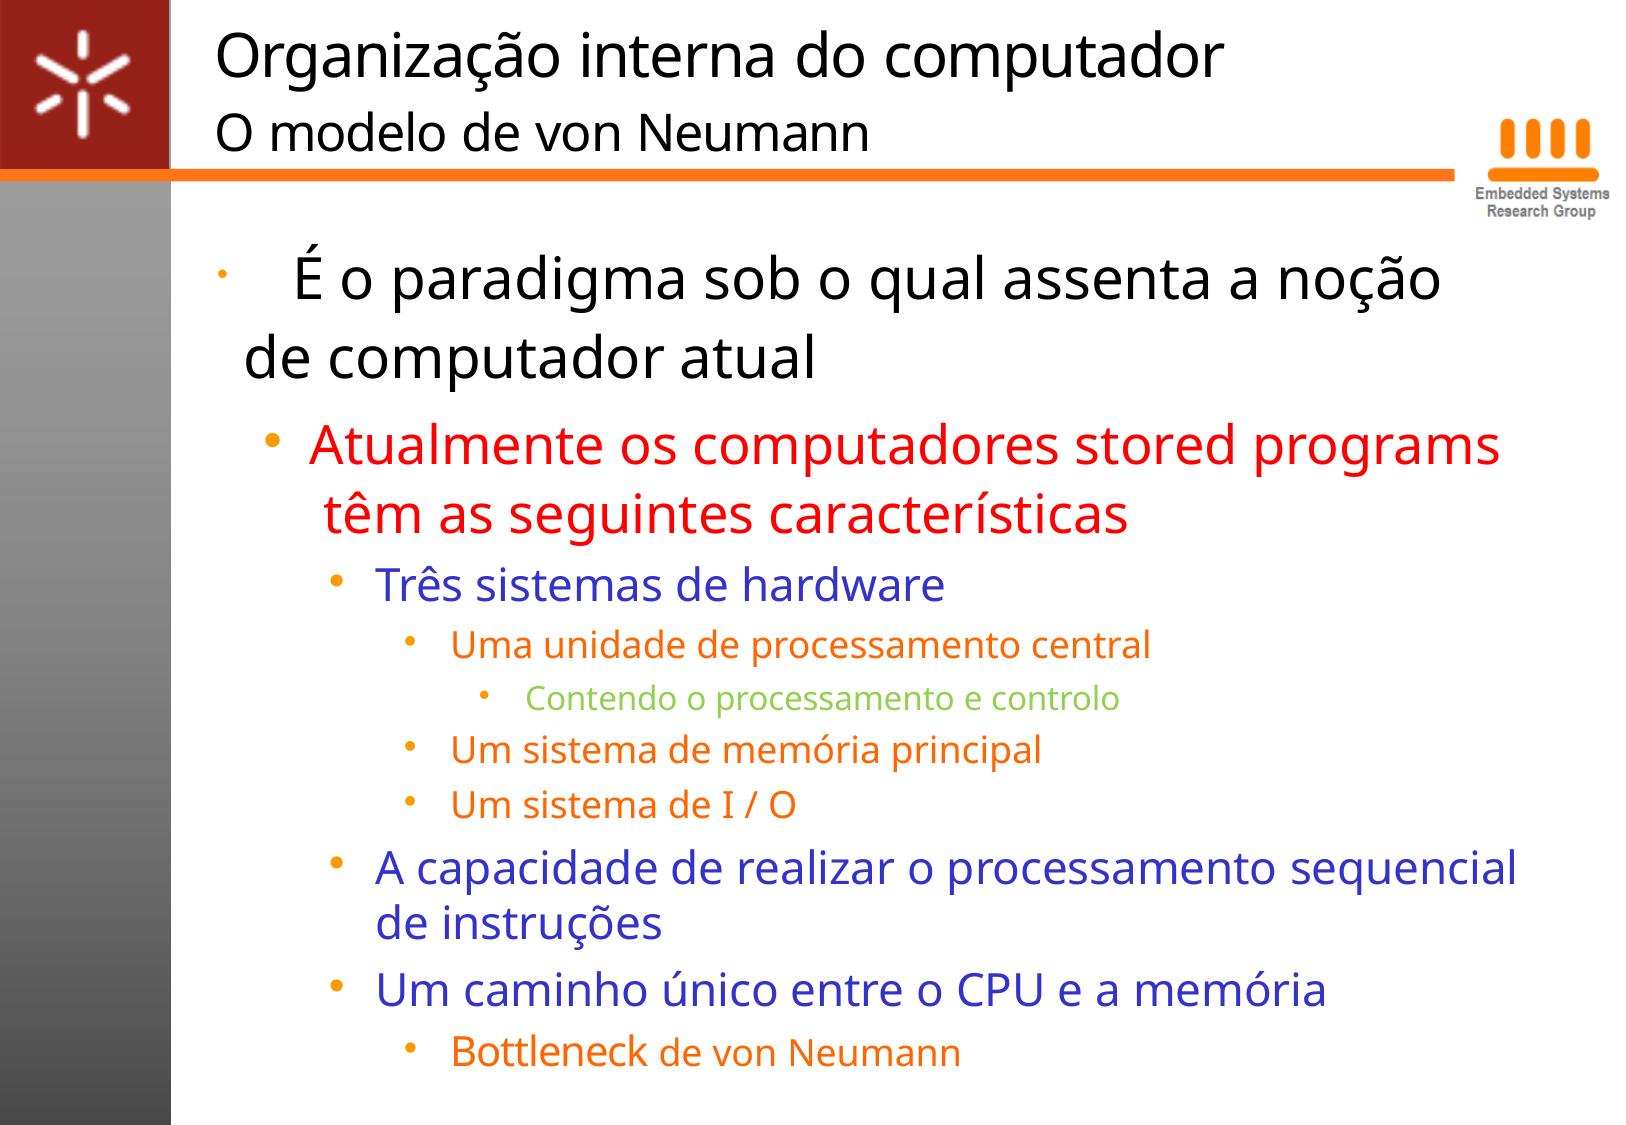

# Organização interna do computador O modelo de von Neumann
	É o paradigma sob o qual assenta a noção de computador atual
Atualmente os computadores stored programs têm as seguintes características
Três sistemas de hardware
Uma unidade de processamento central
Contendo o processamento e controlo
Um sistema de memória principal
Um sistema de I / O
A capacidade de realizar o processamento sequencial de instruções
Um caminho único entre o CPU e a memória
Bottleneck de von Neumann